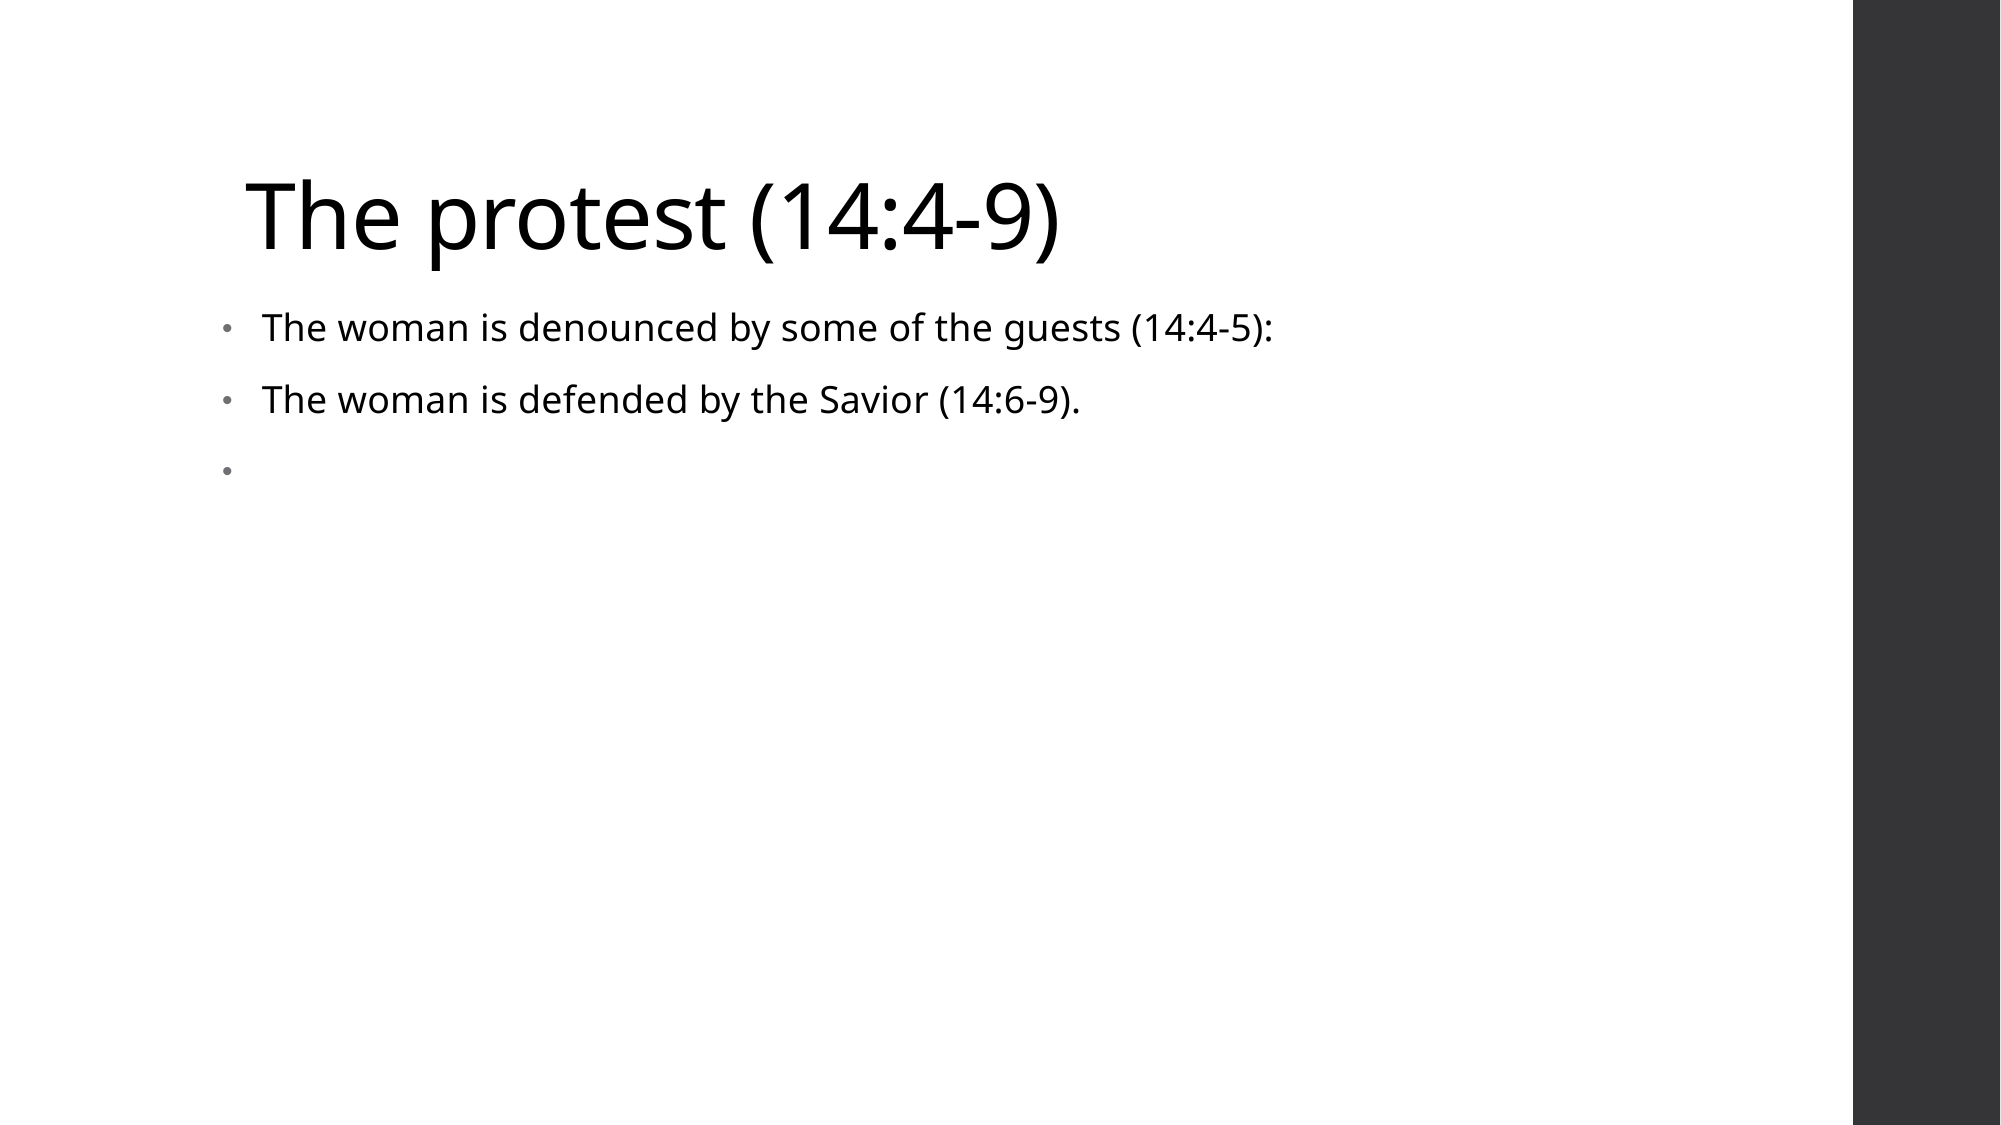

# The protest (14:4-9)
 The woman is denounced by some of the guests (14:4-5):
 The woman is defended by the Savior (14:6-9).